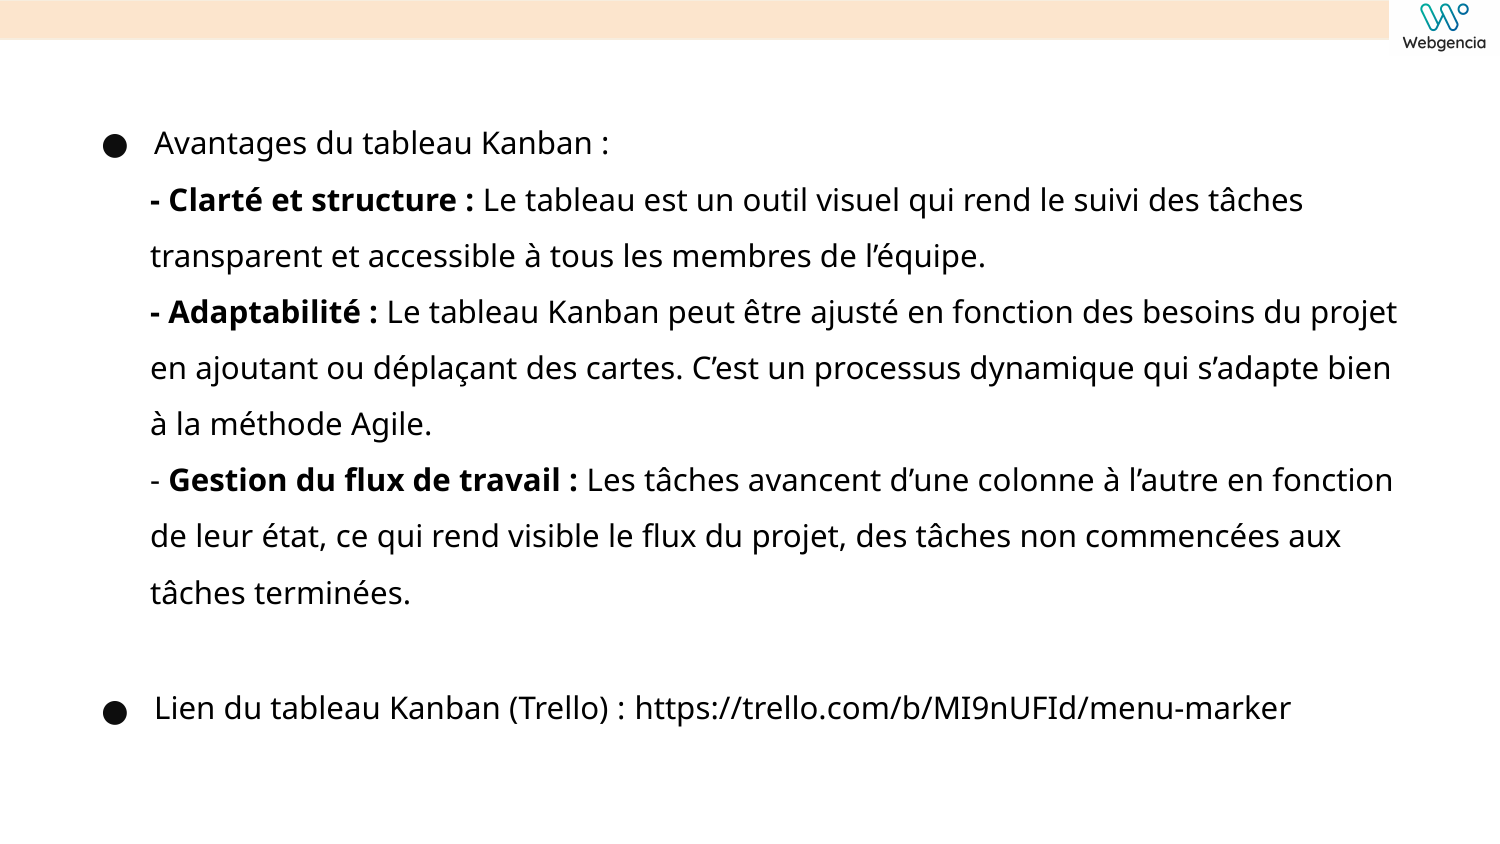

#
Avantages du tableau Kanban :
- Clarté et structure : Le tableau est un outil visuel qui rend le suivi des tâches transparent et accessible à tous les membres de l’équipe.
- Adaptabilité : Le tableau Kanban peut être ajusté en fonction des besoins du projet en ajoutant ou déplaçant des cartes. C’est un processus dynamique qui s’adapte bien à la méthode Agile.
- Gestion du flux de travail : Les tâches avancent d’une colonne à l’autre en fonction de leur état, ce qui rend visible le flux du projet, des tâches non commencées aux tâches terminées.
Lien du tableau Kanban (Trello) : https://trello.com/b/MI9nUFId/menu-marker